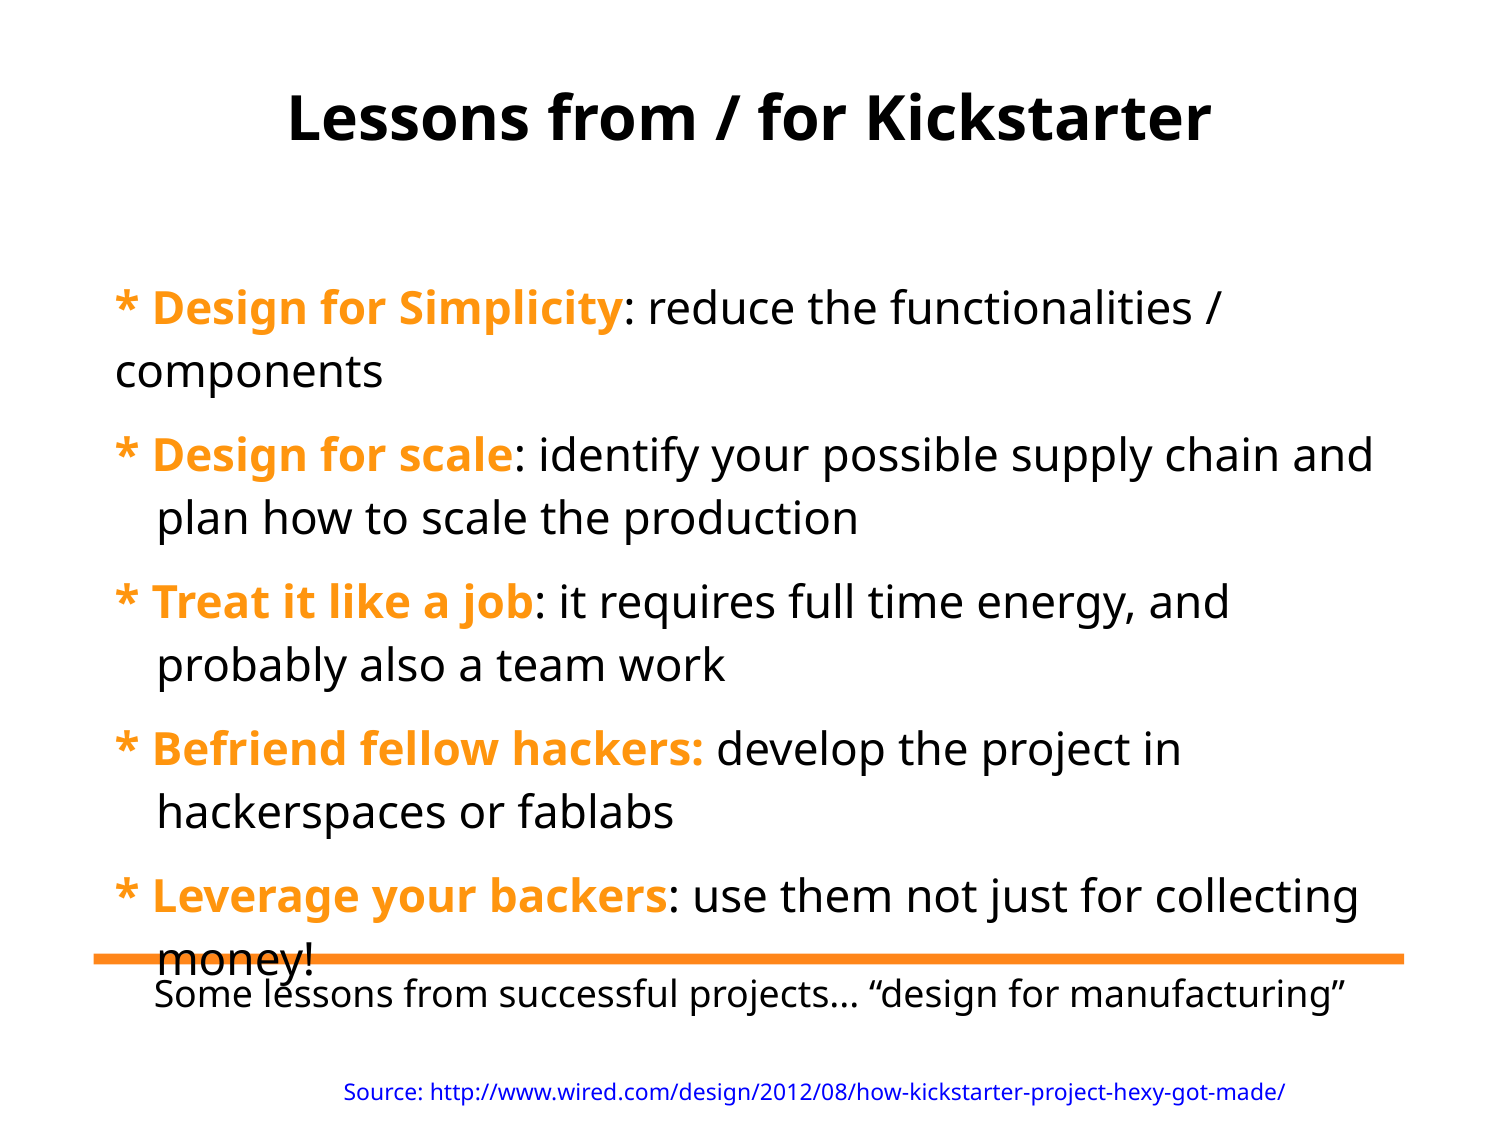

# Lessons from / for Kickstarter
* Design for Simplicity: reduce the functionalities / components
* Design for scale: identify your possible supply chain and plan how to scale the production
* Treat it like a job: it requires full time energy, and probably also a team work
* Befriend fellow hackers: develop the project in hackerspaces or fablabs
* Leverage your backers: use them not just for collecting money!
Some lessons from successful projects... “design for manufacturing”
Source: http://www.wired.com/design/2012/08/how-kickstarter-project-hexy-got-made/